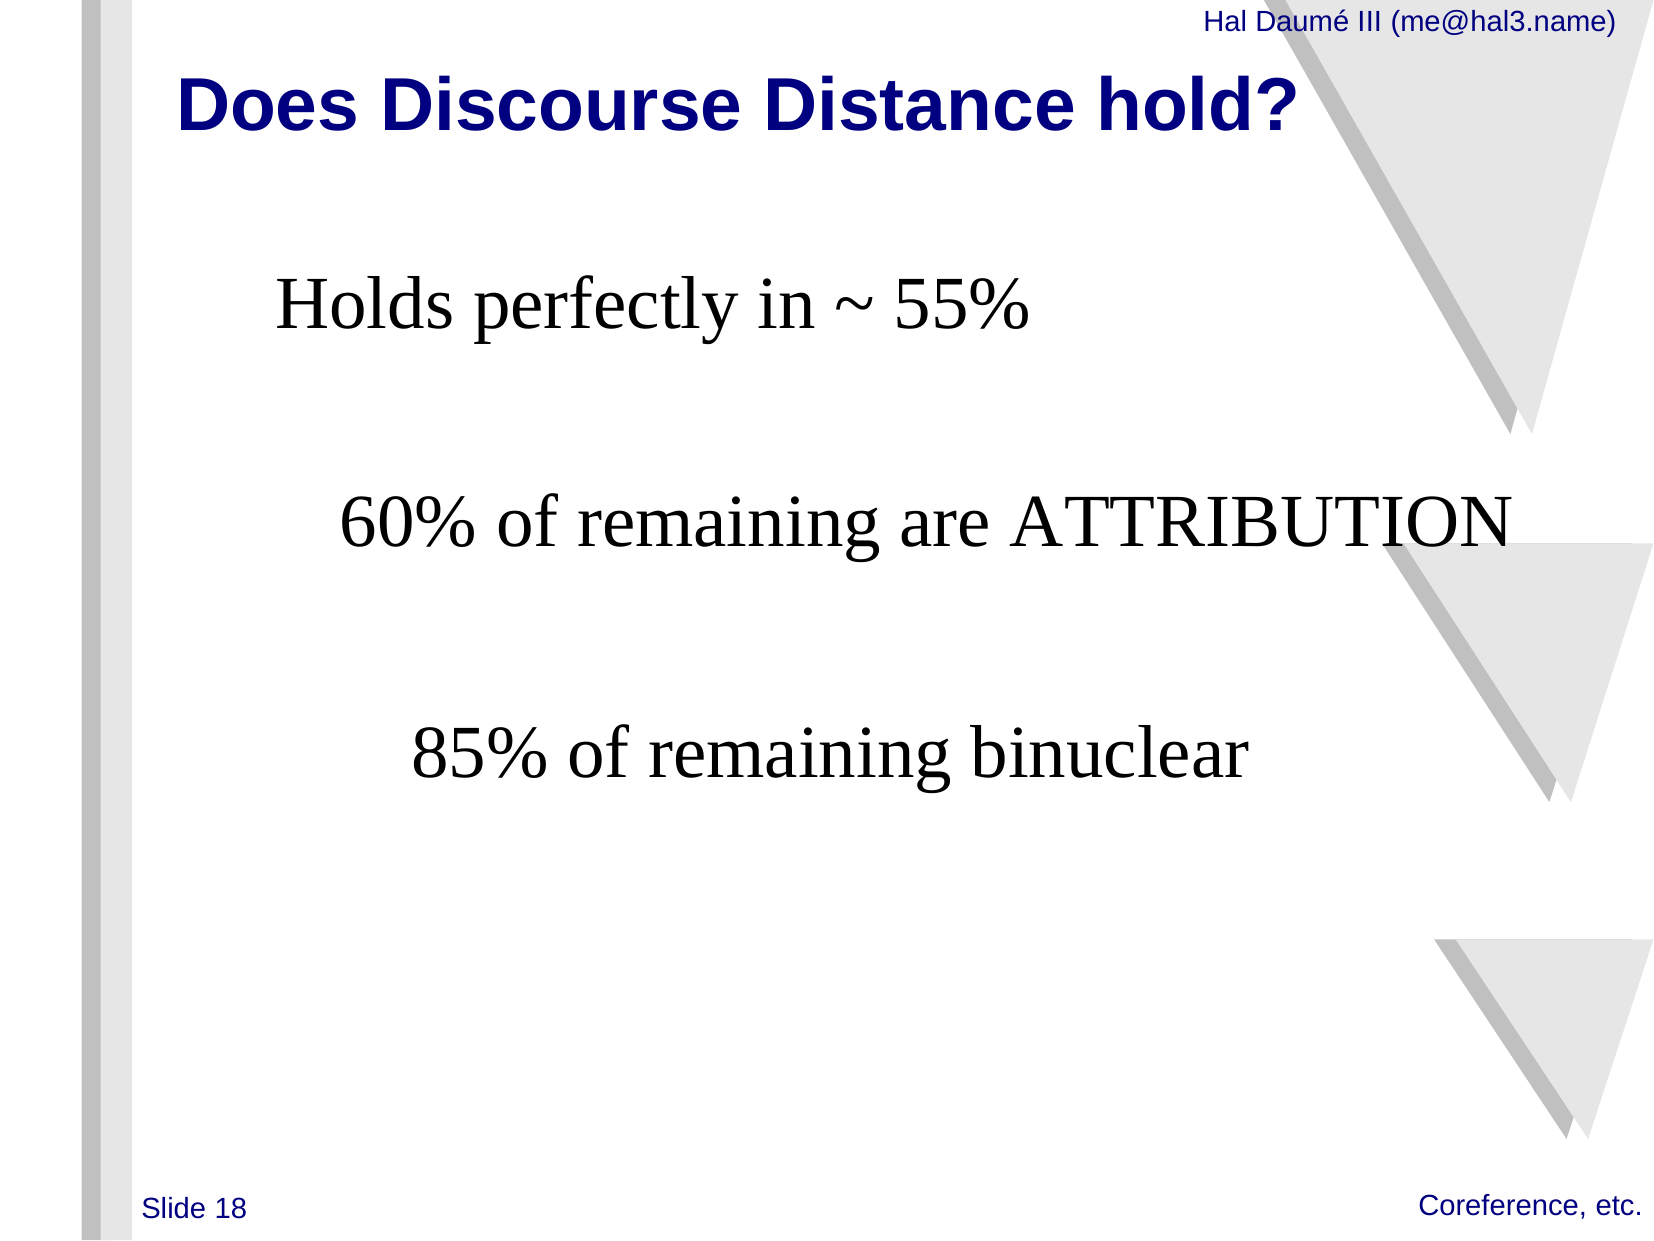

# Does Discourse Distance hold?
Holds perfectly in ~ 55%
60% of remaining are ATTRIBUTION
85% of remaining binuclear